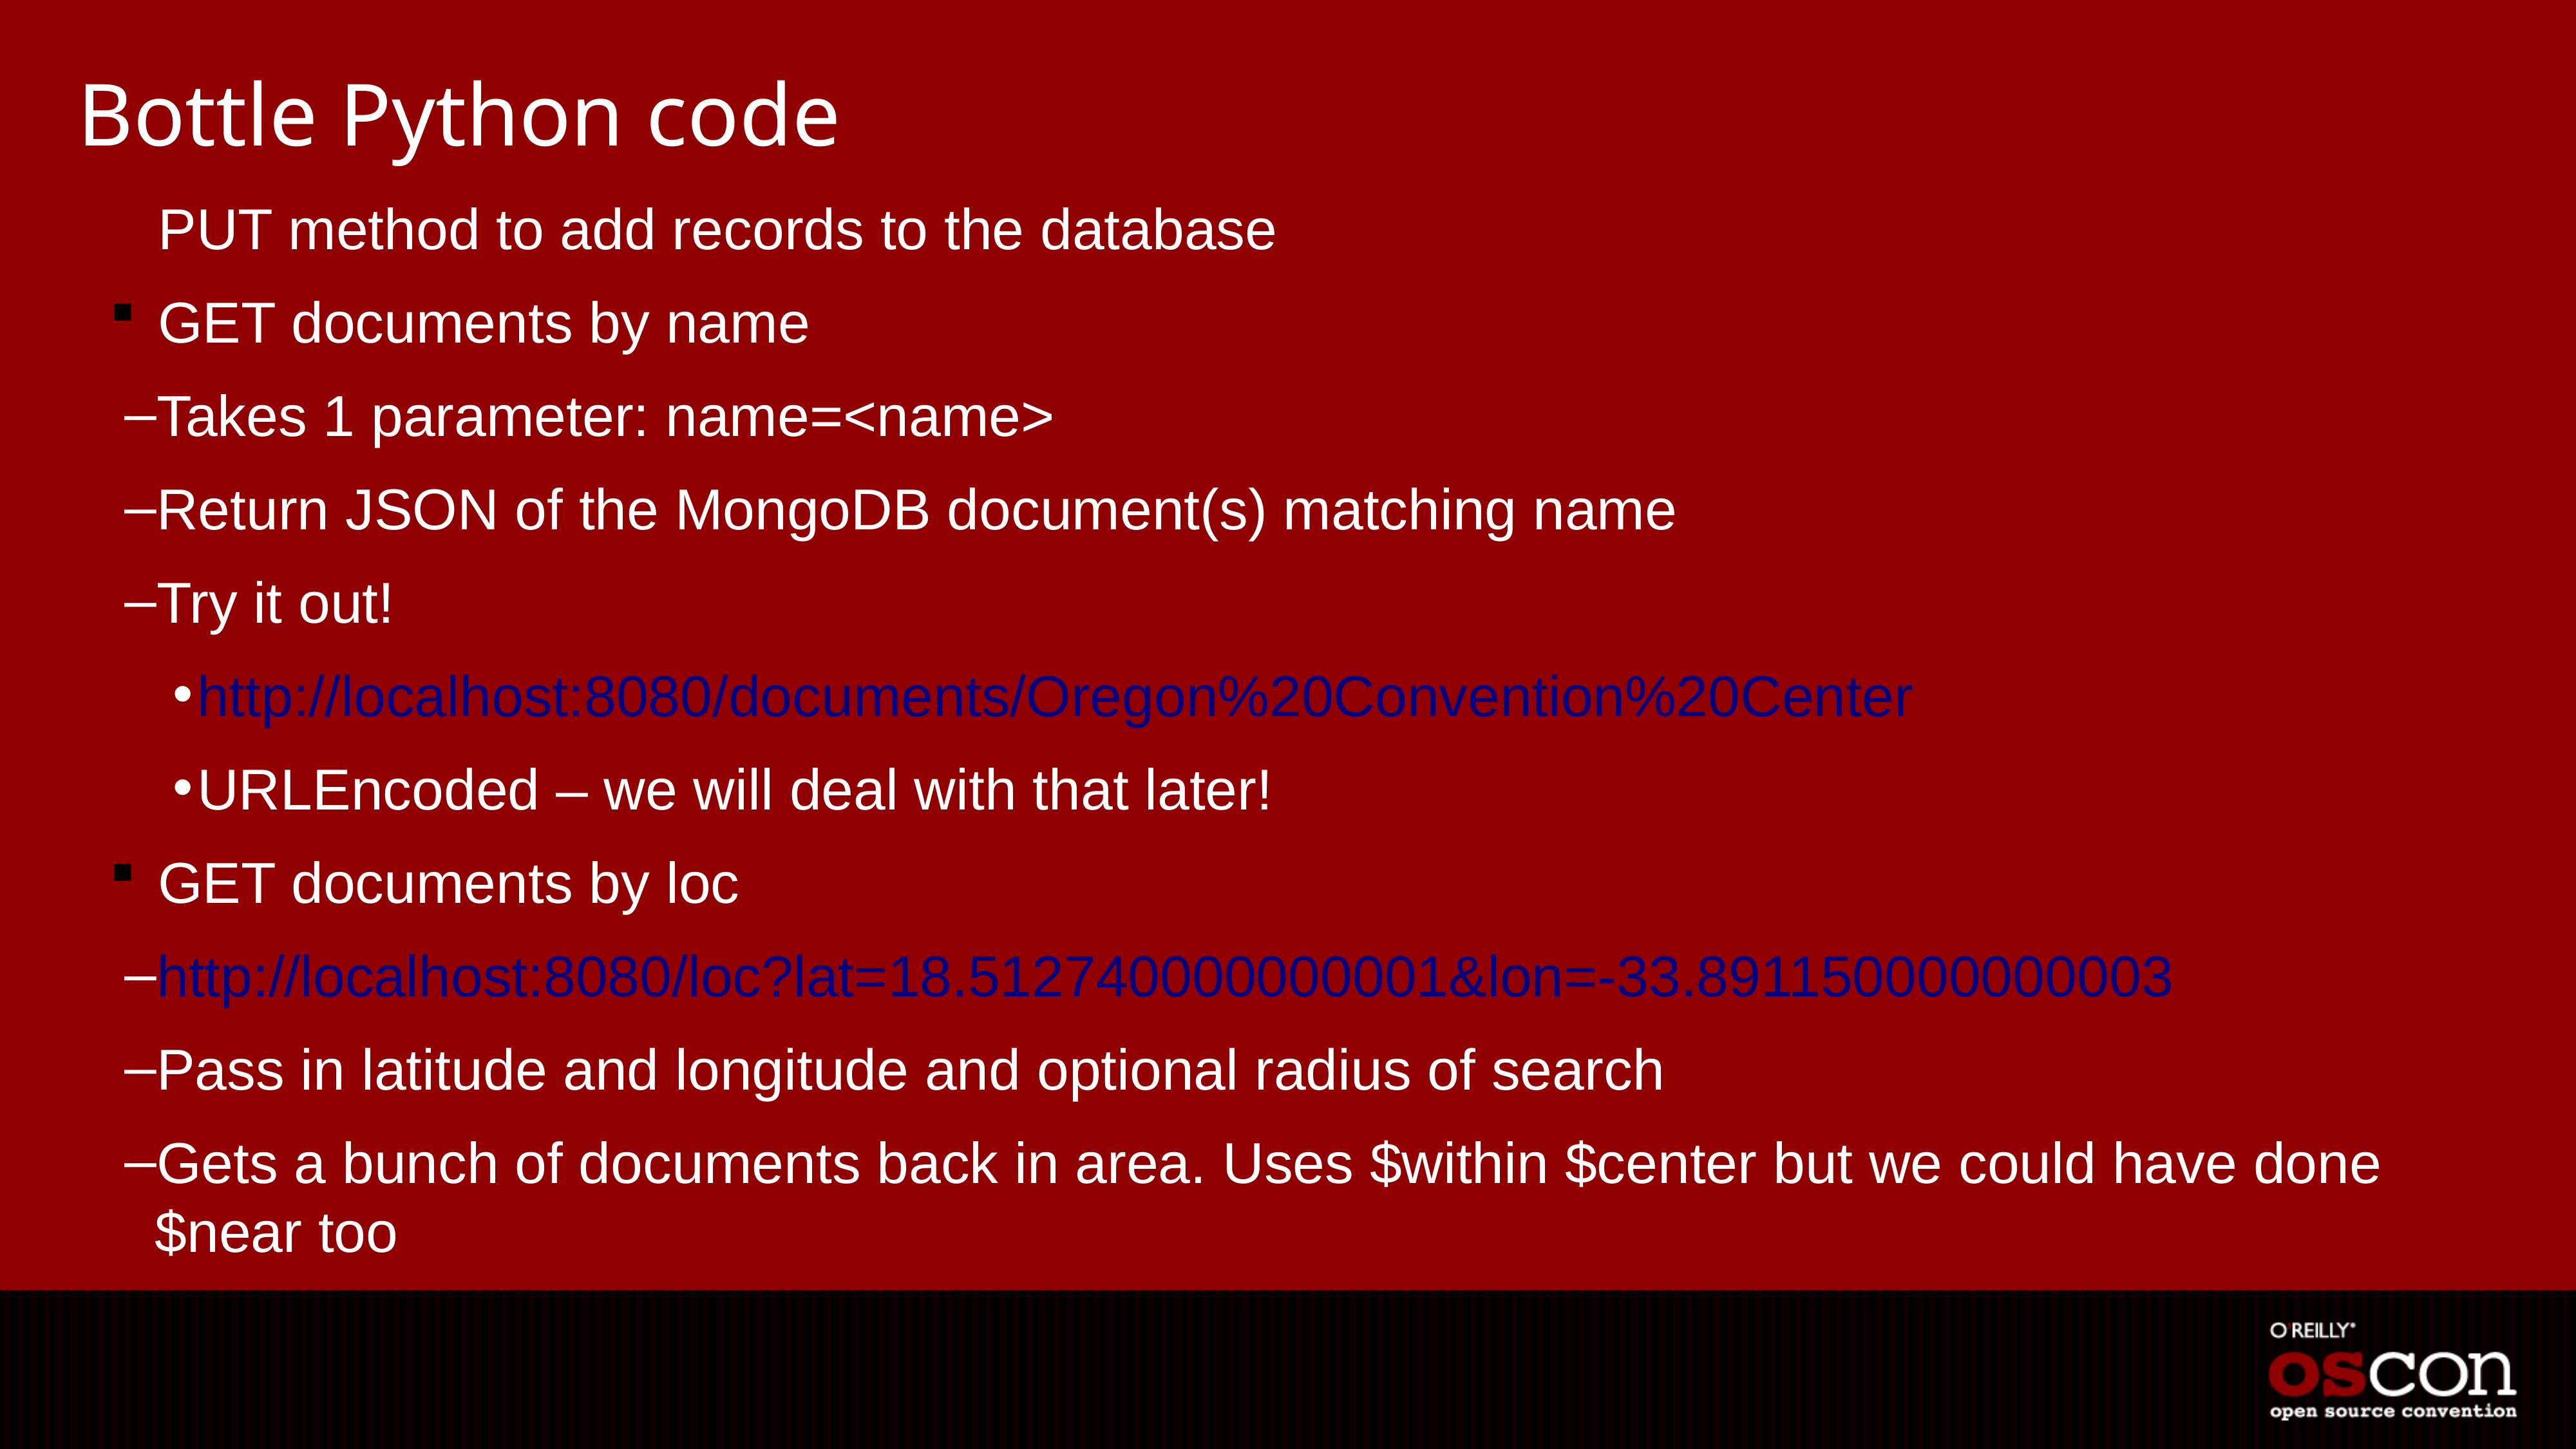

# Bottle Python code
PUT method to add records to the database
GET documents by name
Takes 1 parameter: name=<name>
Return JSON of the MongoDB document(s) matching name
Try it out!
http://localhost:8080/documents/Oregon%20Convention%20Center
URLEncoded – we will deal with that later!
GET documents by loc
http://localhost:8080/loc?lat=18.512740000000001&lon=-33.891150000000003
Pass in latitude and longitude and optional radius of search
Gets a bunch of documents back in area. Uses $within $center but we could have done $near too